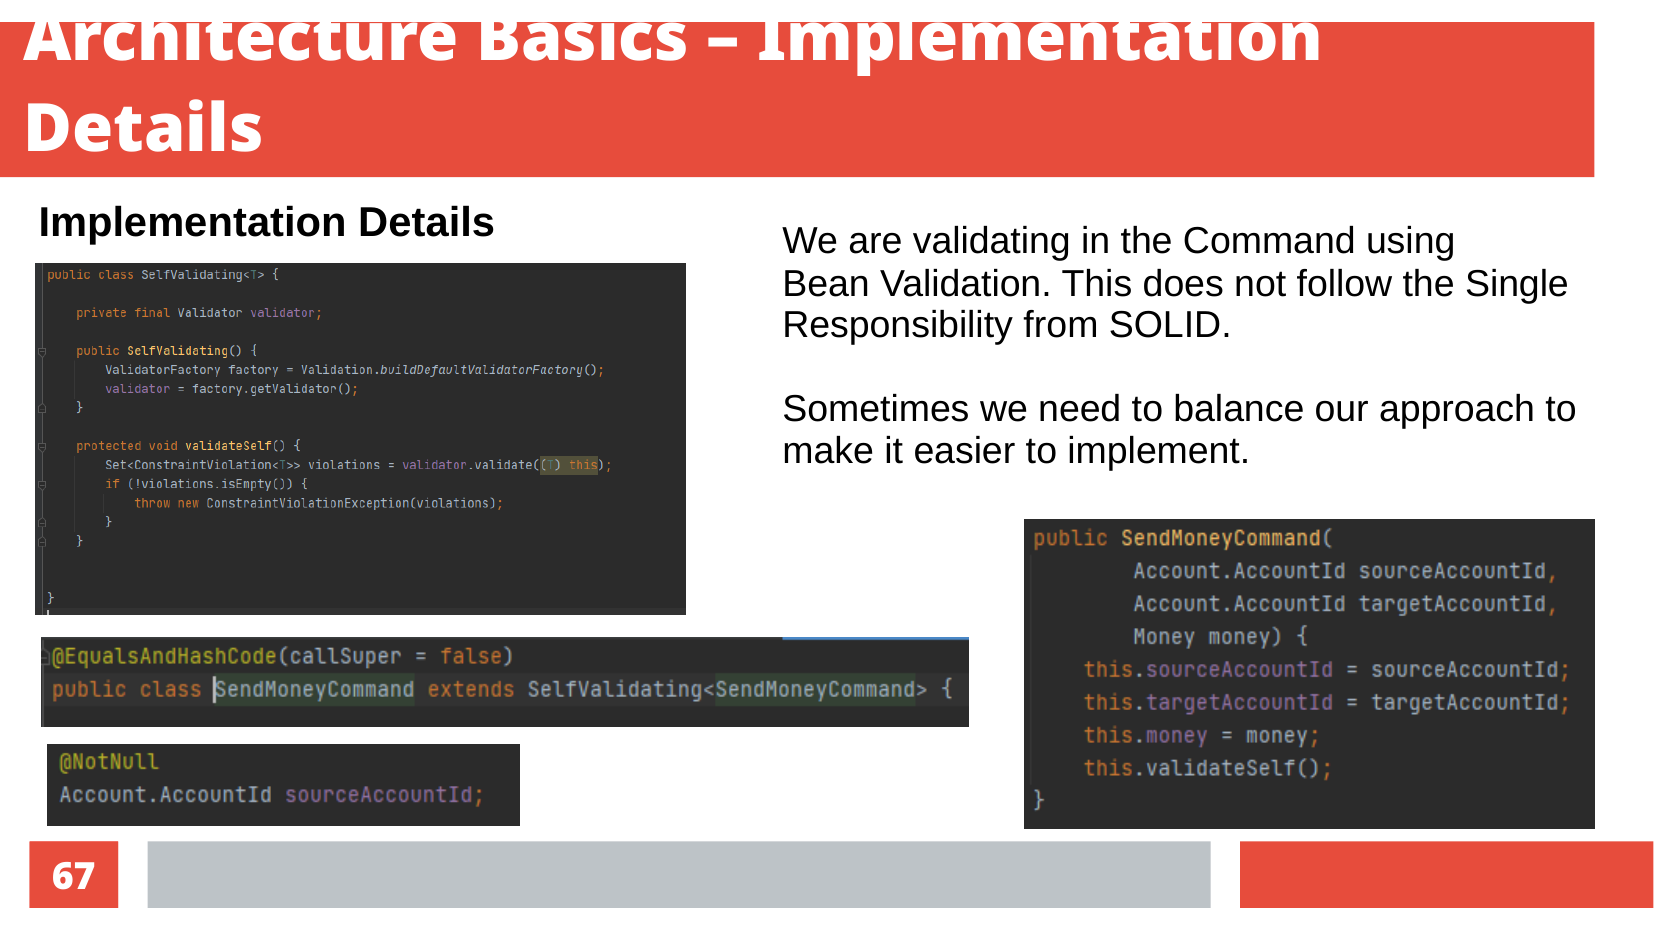

# Architecture Basics – Implementation Details
Implementation Details
We are validating in the Command using
Bean Validation. This does not follow the Single
Responsibility from SOLID.
Sometimes we need to balance our approach to make it easier to implement.
67